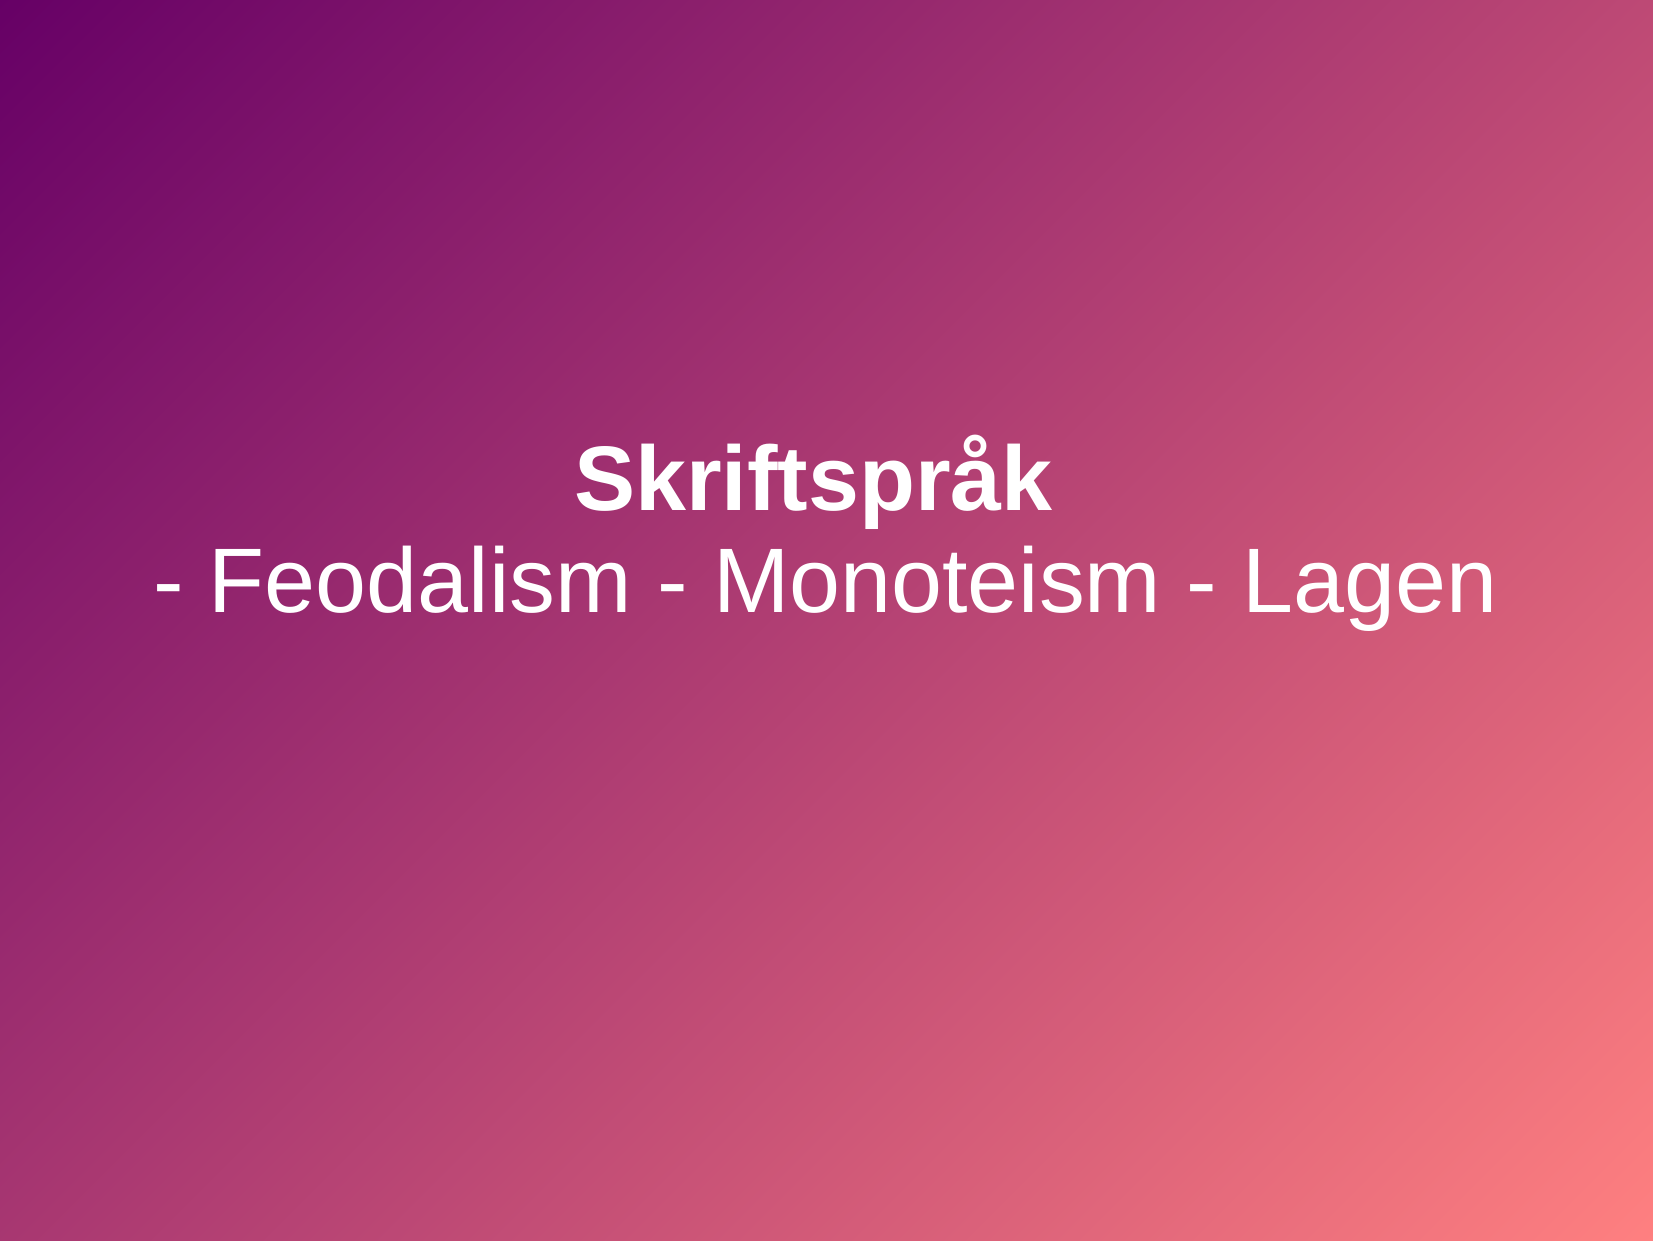

# Skriftspråk - Feodalism - Monoteism - Lagen